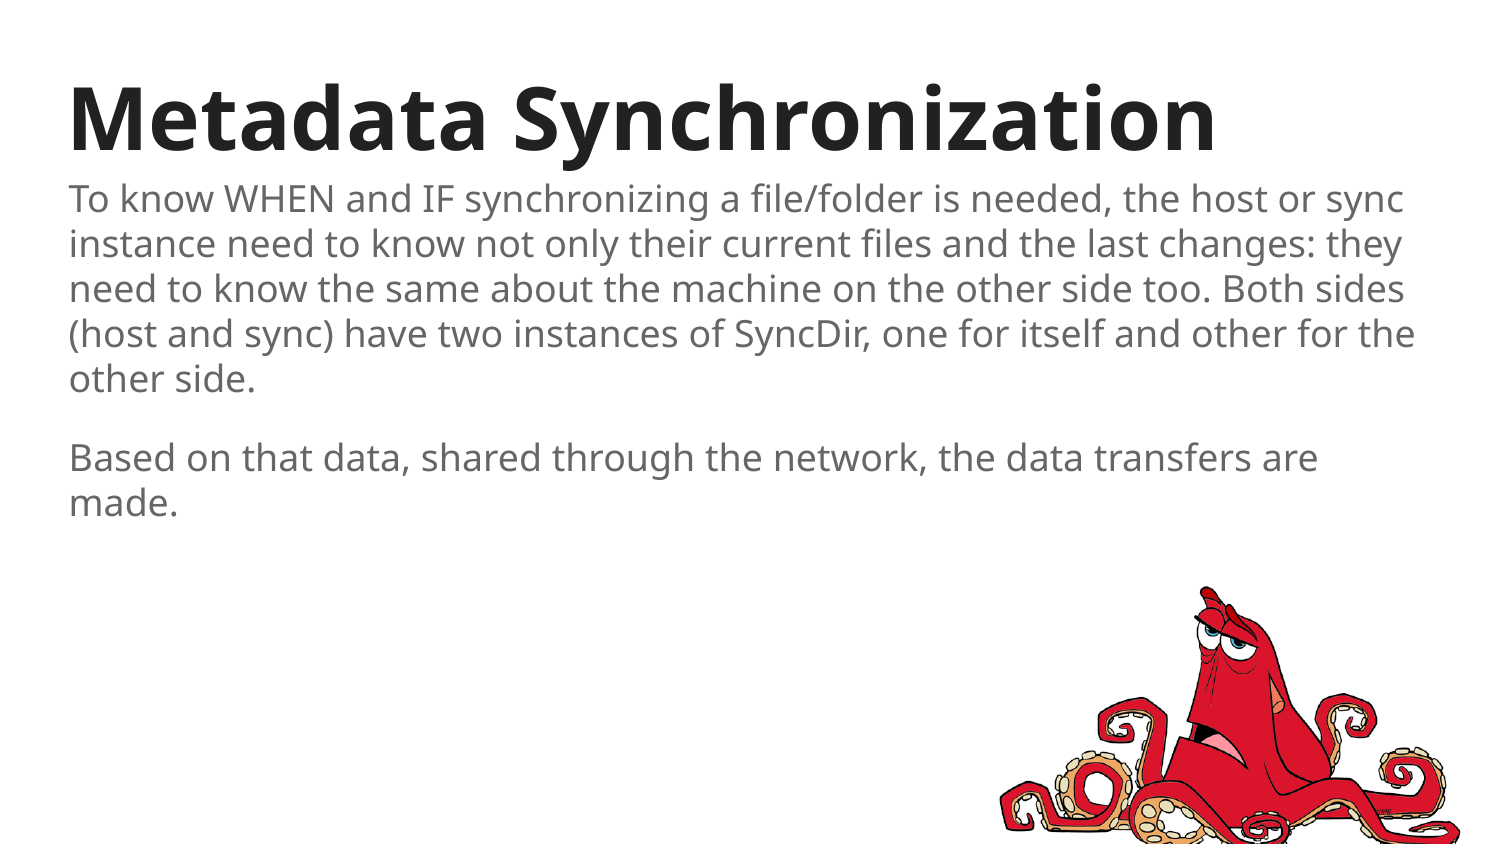

# Metadata Synchronization
To know WHEN and IF synchronizing a file/folder is needed, the host or sync instance need to know not only their current files and the last changes: they need to know the same about the machine on the other side too. Both sides (host and sync) have two instances of SyncDir, one for itself and other for the other side.
Based on that data, shared through the network, the data transfers are made.